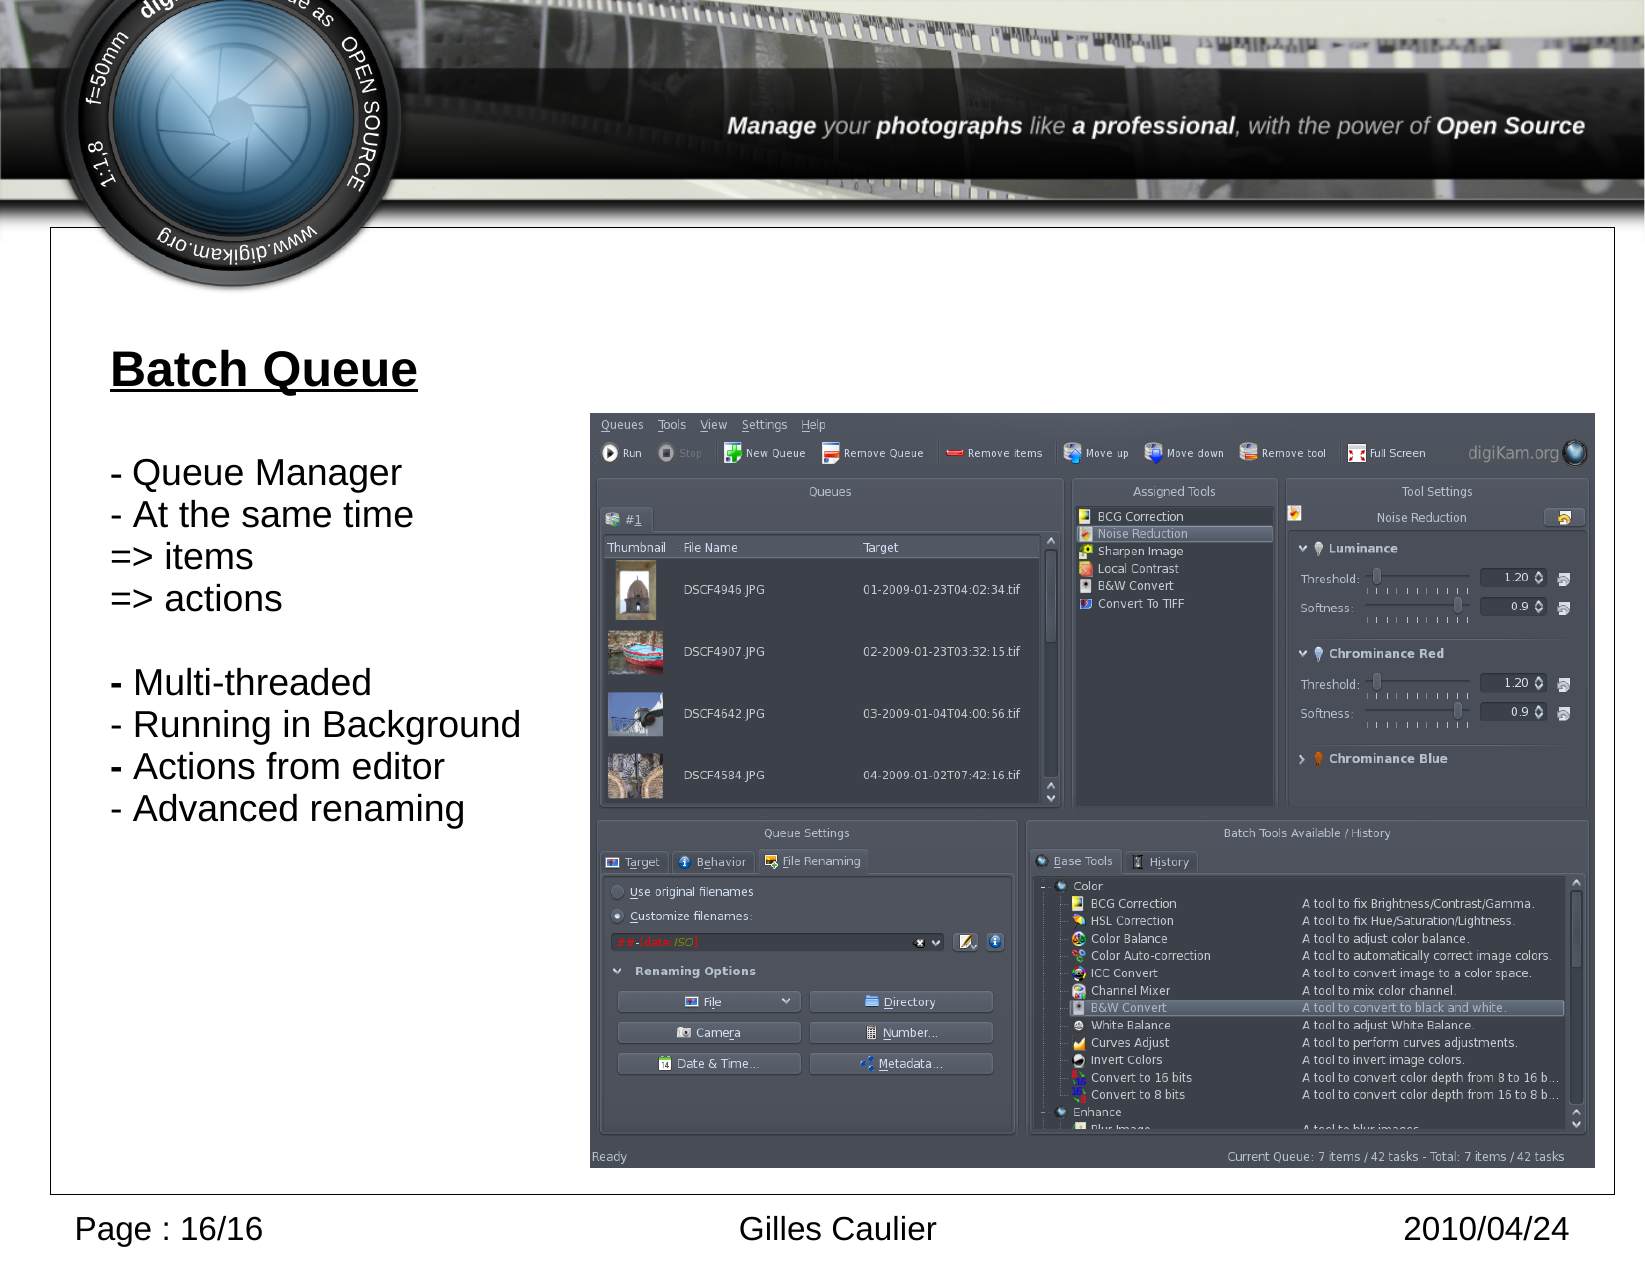

# Batch Queue - Queue Manager - At the same time => items => actions - Multi-threaded - Running in Background - Actions from editor - Advanced renaming
Page : /16							Gilles Caulier							2010/04/24